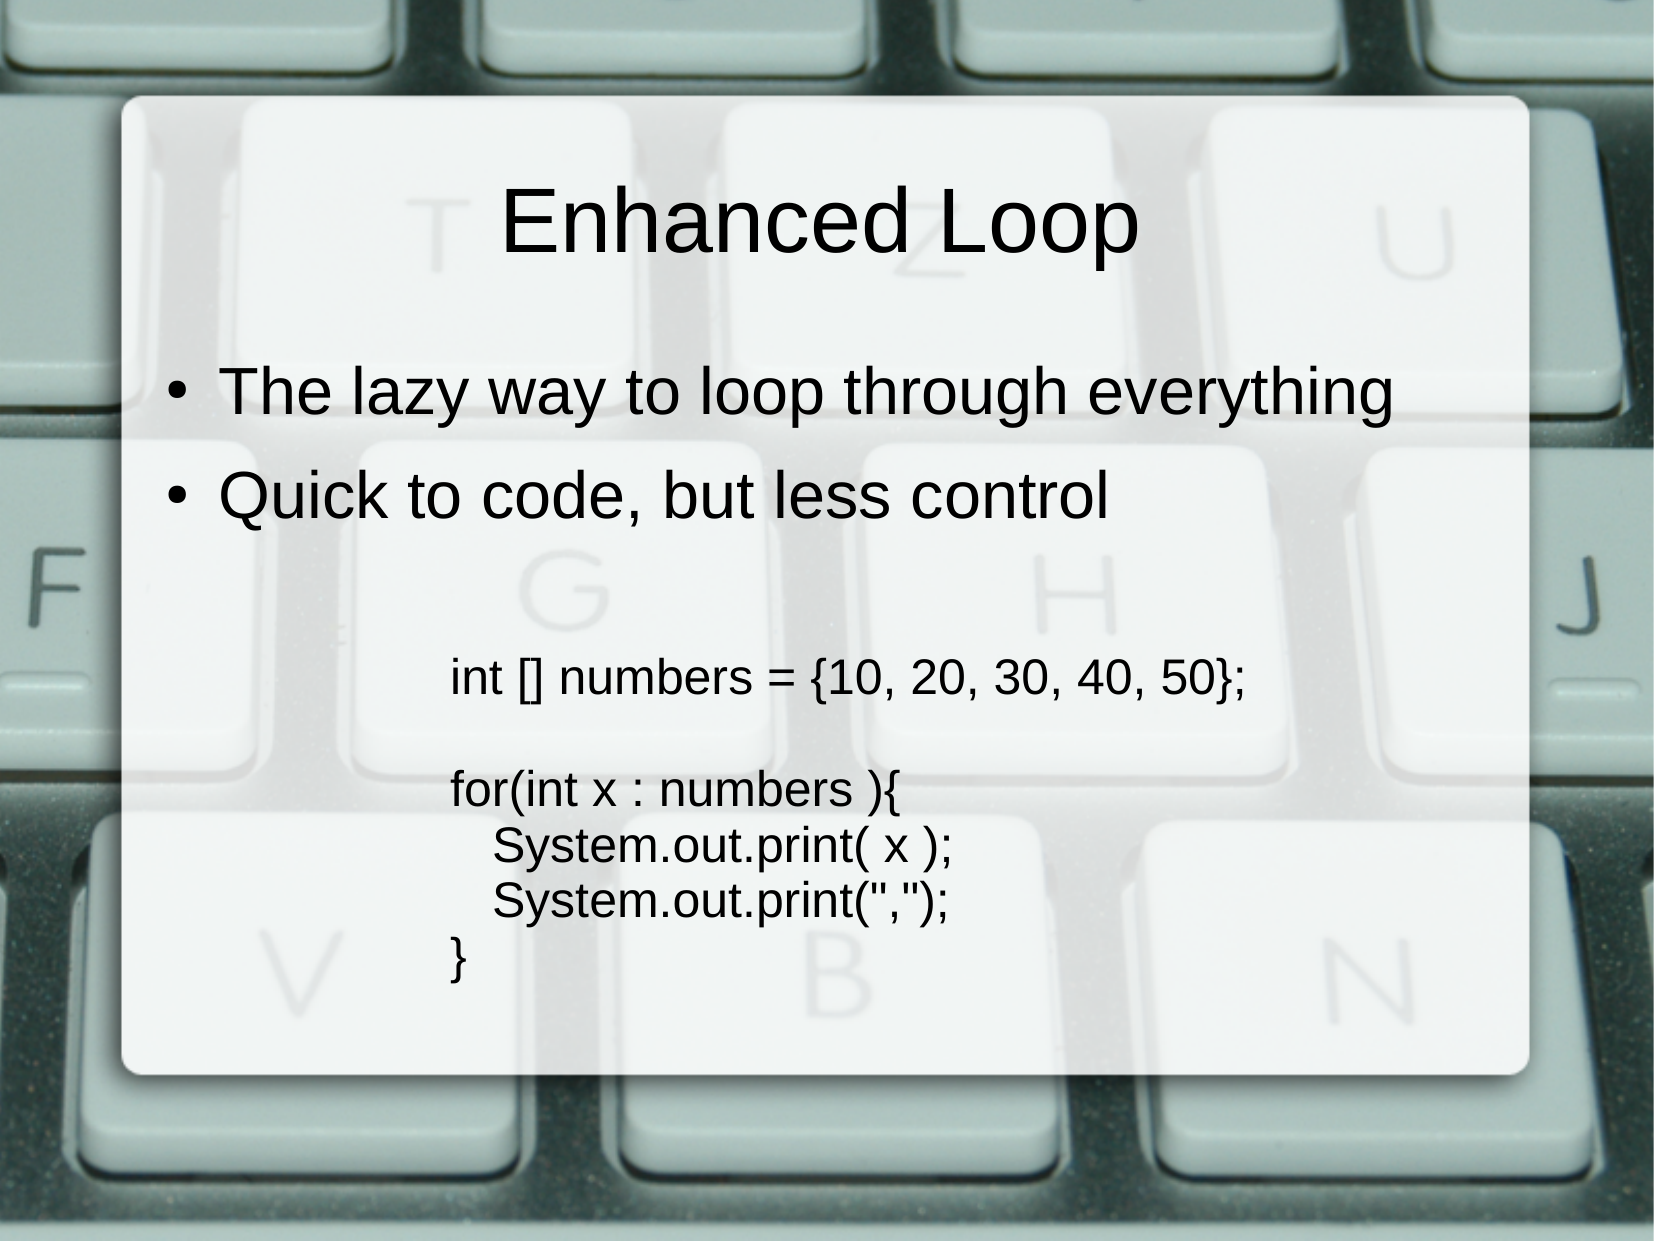

# Enhanced Loop
The lazy way to loop through everything
Quick to code, but less control
 int [] numbers = {10, 20, 30, 40, 50};
 for(int x : numbers ){
 System.out.print( x );
 System.out.print(",");
 }